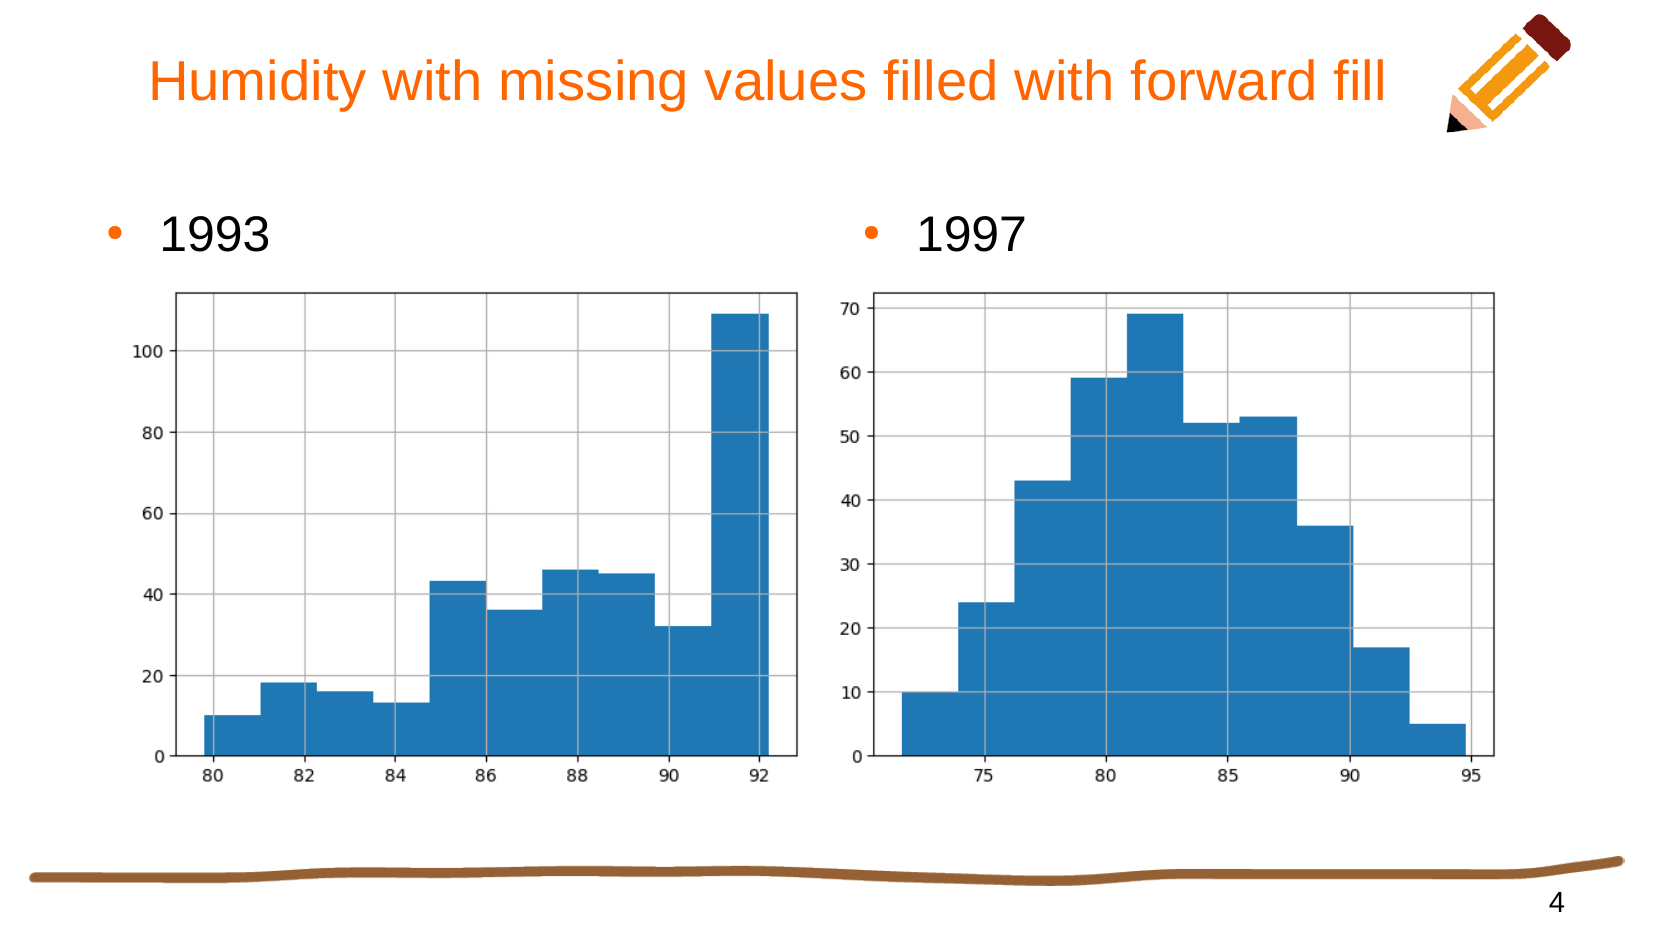

# Humidity with missing values filled with forward fill
1993
1997
4